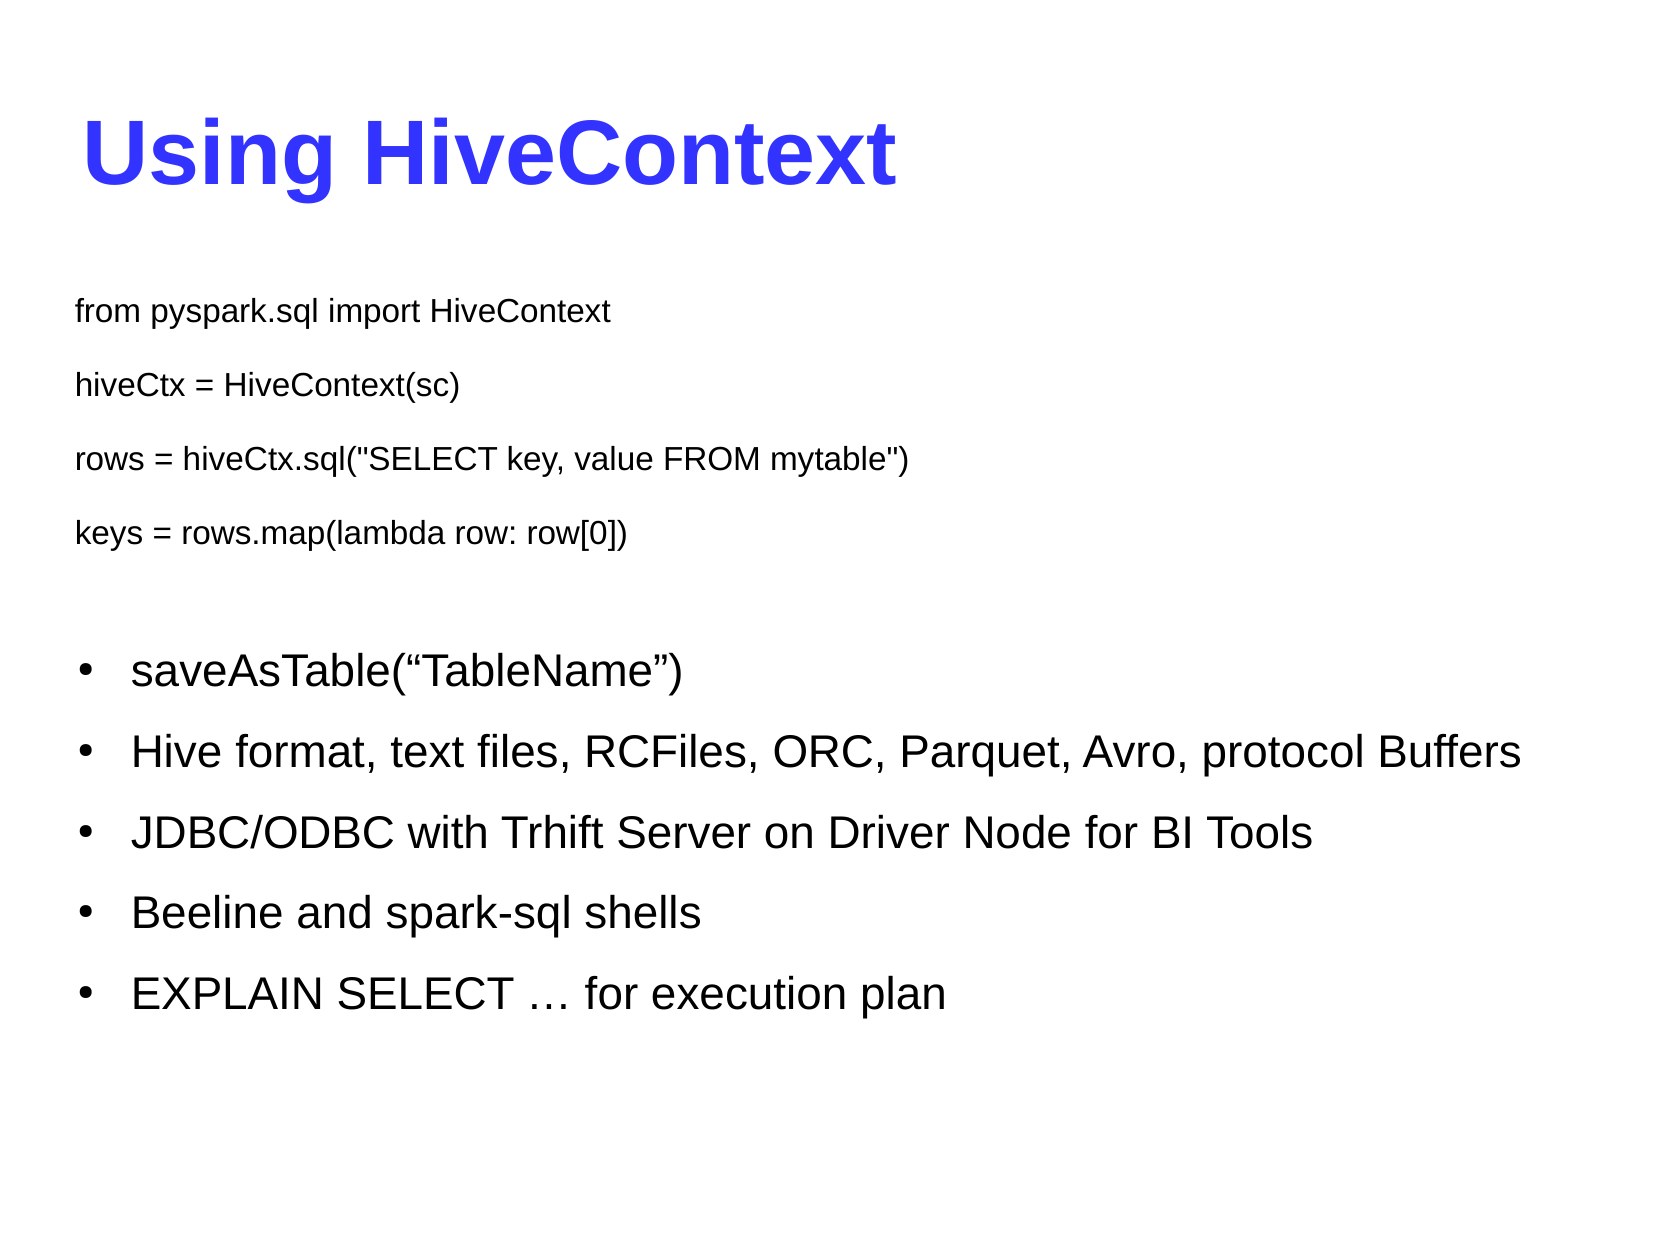

# Using HiveContext
from pyspark.sql import HiveContext
hiveCtx = HiveContext(sc)
rows = hiveCtx.sql("SELECT key, value FROM mytable")
keys = rows.map(lambda row: row[0])
saveAsTable(“TableName”)
Hive format, text files, RCFiles, ORC, Parquet, Avro, protocol Buffers
JDBC/ODBC with Trhift Server on Driver Node for BI Tools
Beeline and spark-sql shells
EXPLAIN SELECT … for execution plan